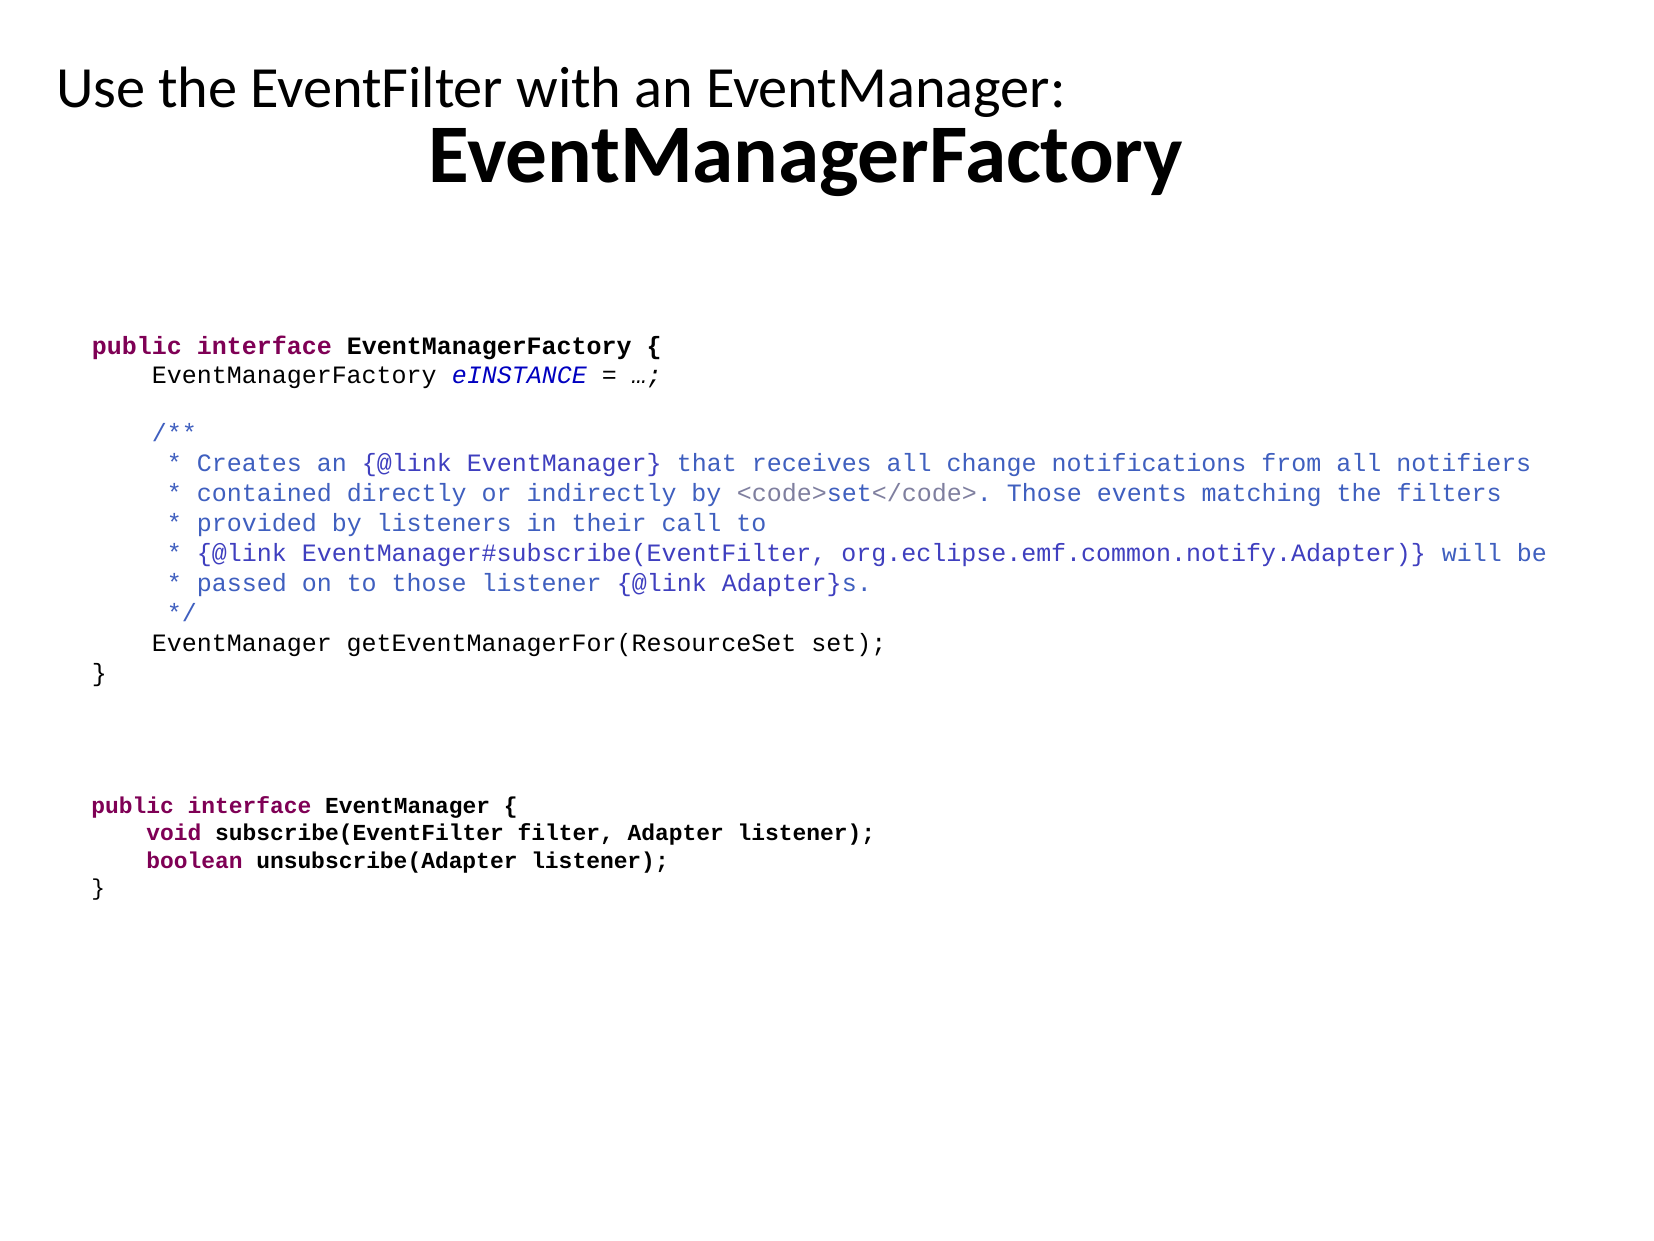

Use the EventFilter with an EventManager:
EventManagerFactory
public interface EventManagerFactory {
 EventManagerFactory eINSTANCE = …;
 /**
 * Creates an {@link EventManager} that receives all change notifications from all notifiers
 * contained directly or indirectly by <code>set</code>. Those events matching the filters
 * provided by listeners in their call to
 * {@link EventManager#subscribe(EventFilter, org.eclipse.emf.common.notify.Adapter)} will be
 * passed on to those listener {@link Adapter}s.
 */
 EventManager getEventManagerFor(ResourceSet set);
}
public interface EventManager {
 void subscribe(EventFilter filter, Adapter listener);
 boolean unsubscribe(Adapter listener);
}